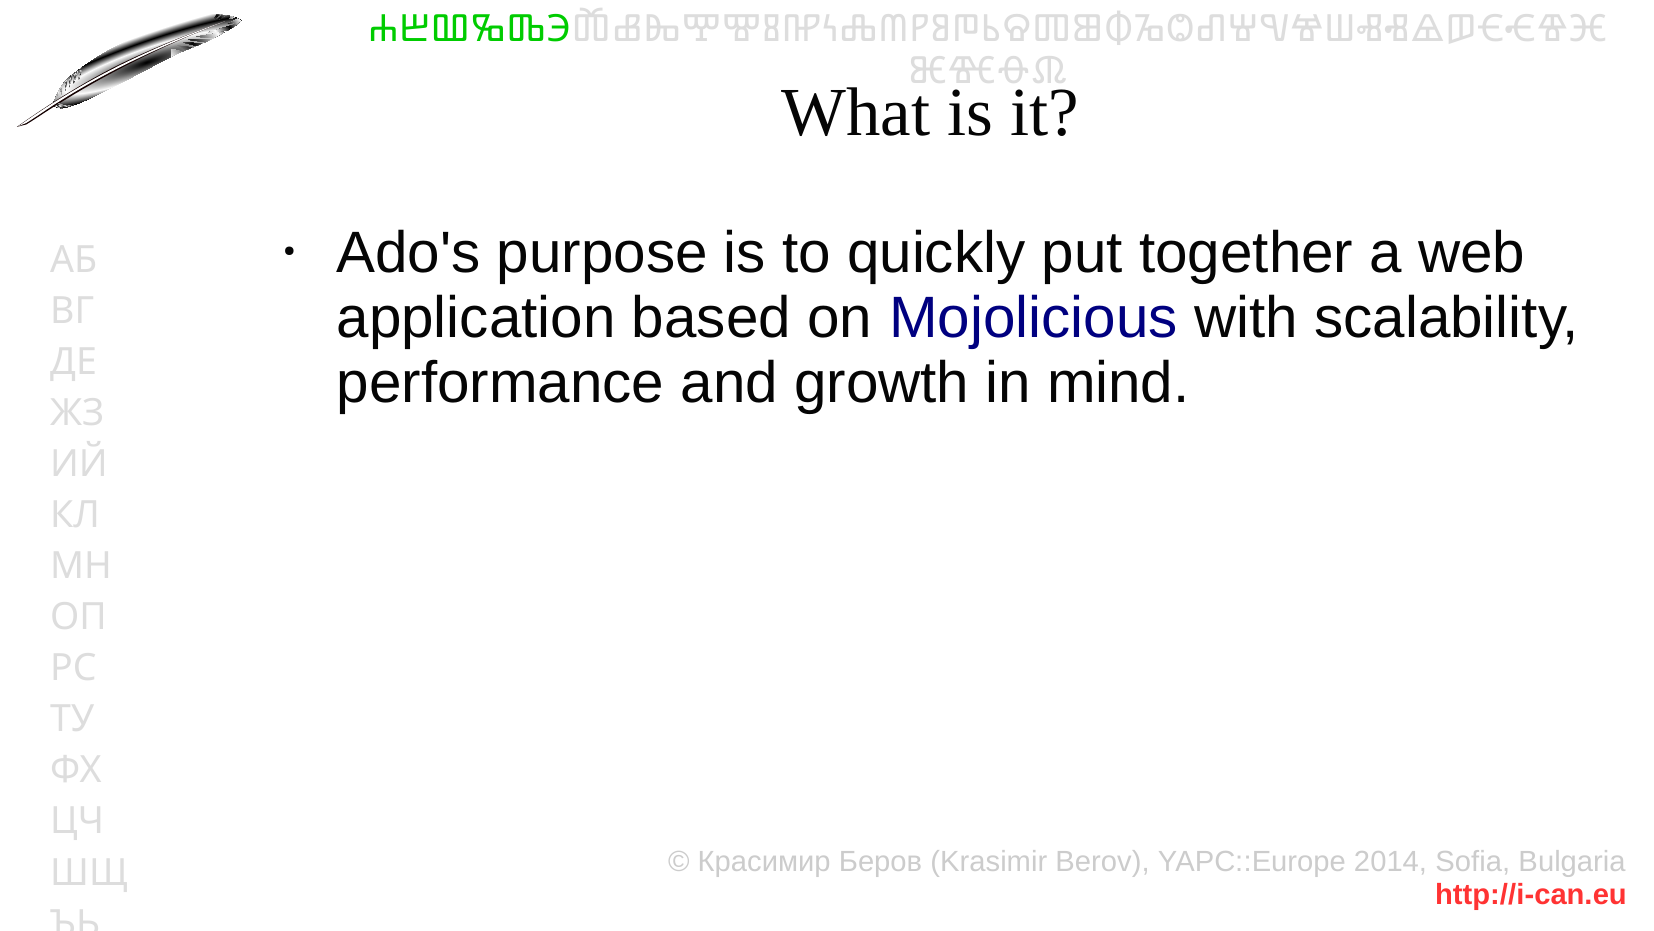

# What is it?
Ado's purpose is to quickly put together a web application based on Mojolicious with scalability, performance and growth in mind.